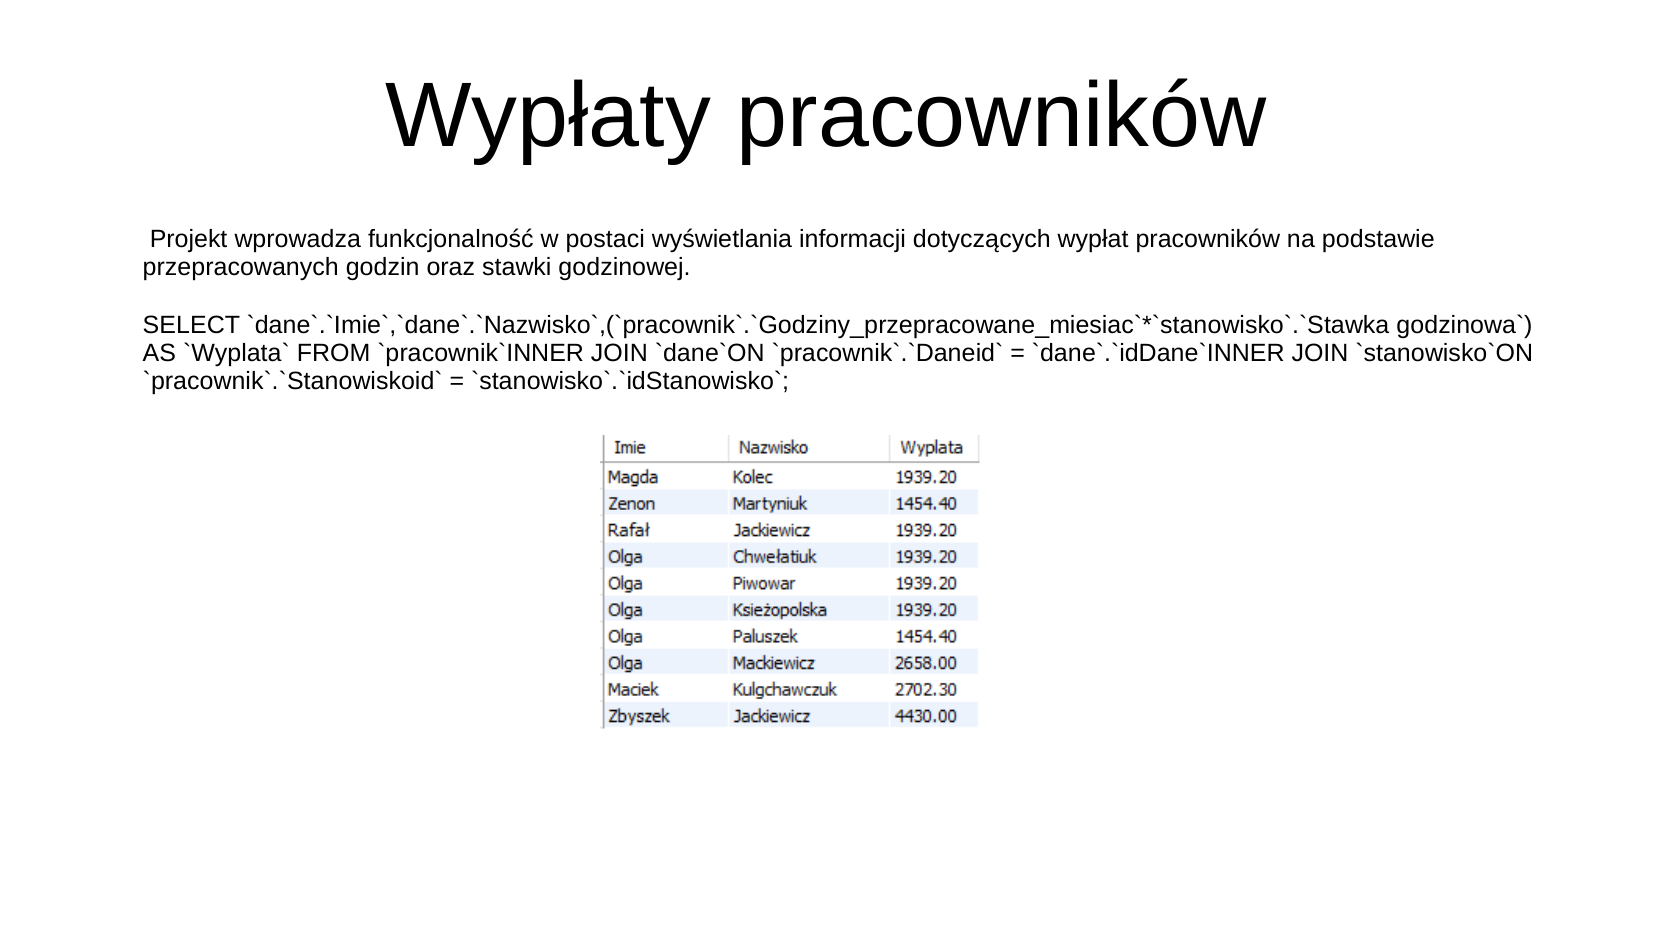

# Wypłaty pracowników
 Projekt wprowadza funkcjonalność w postaci wyświetlania informacji dotyczących wypłat pracowników na podstawie przepracowanych godzin oraz stawki godzinowej.
SELECT `dane`.`Imie`,`dane`.`Nazwisko`,(`pracownik`.`Godziny_przepracowane_miesiac`*`stanowisko`.`Stawka godzinowa`) AS `Wyplata` FROM `pracownik`INNER JOIN `dane`ON `pracownik`.`Daneid` = `dane`.`idDane`INNER JOIN `stanowisko`ON `pracownik`.`Stanowiskoid` = `stanowisko`.`idStanowisko`;